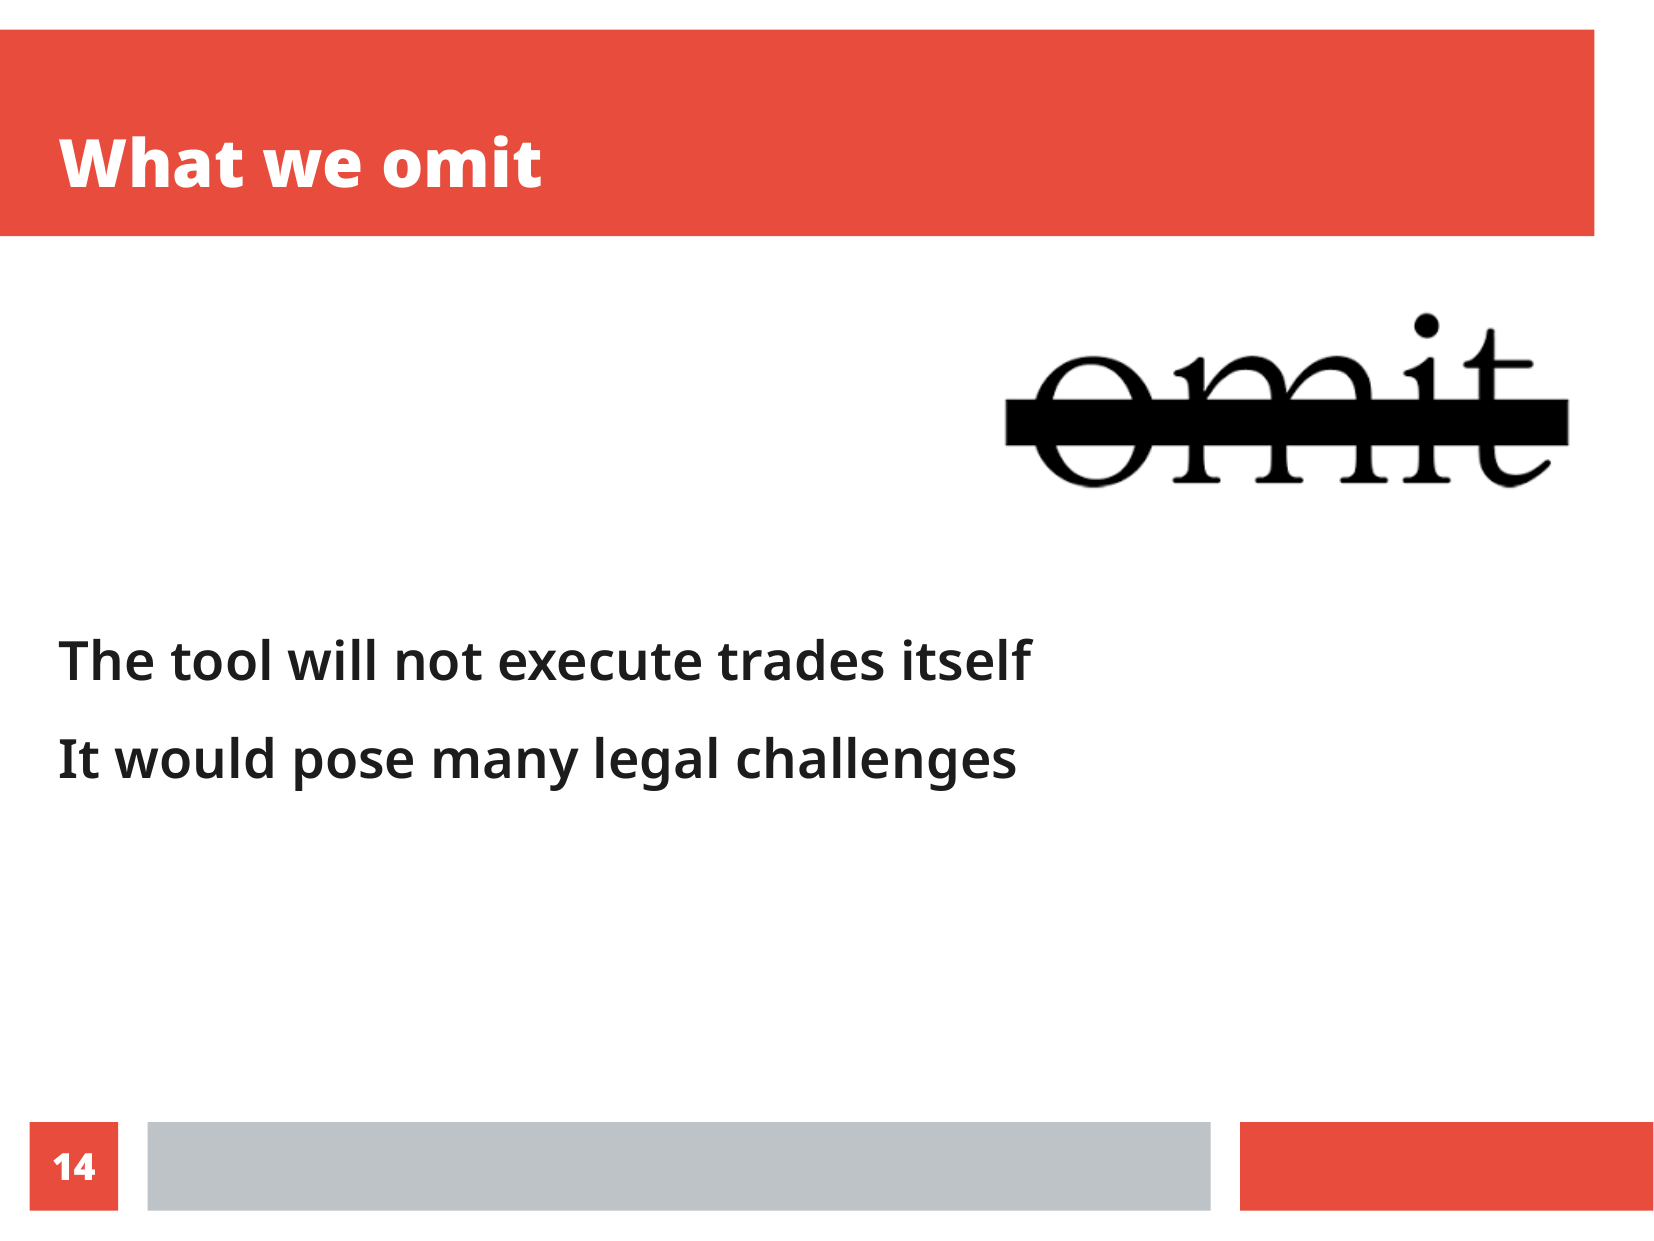

# What we omit
The tool will not execute trades itself
It would pose many legal challenges
14